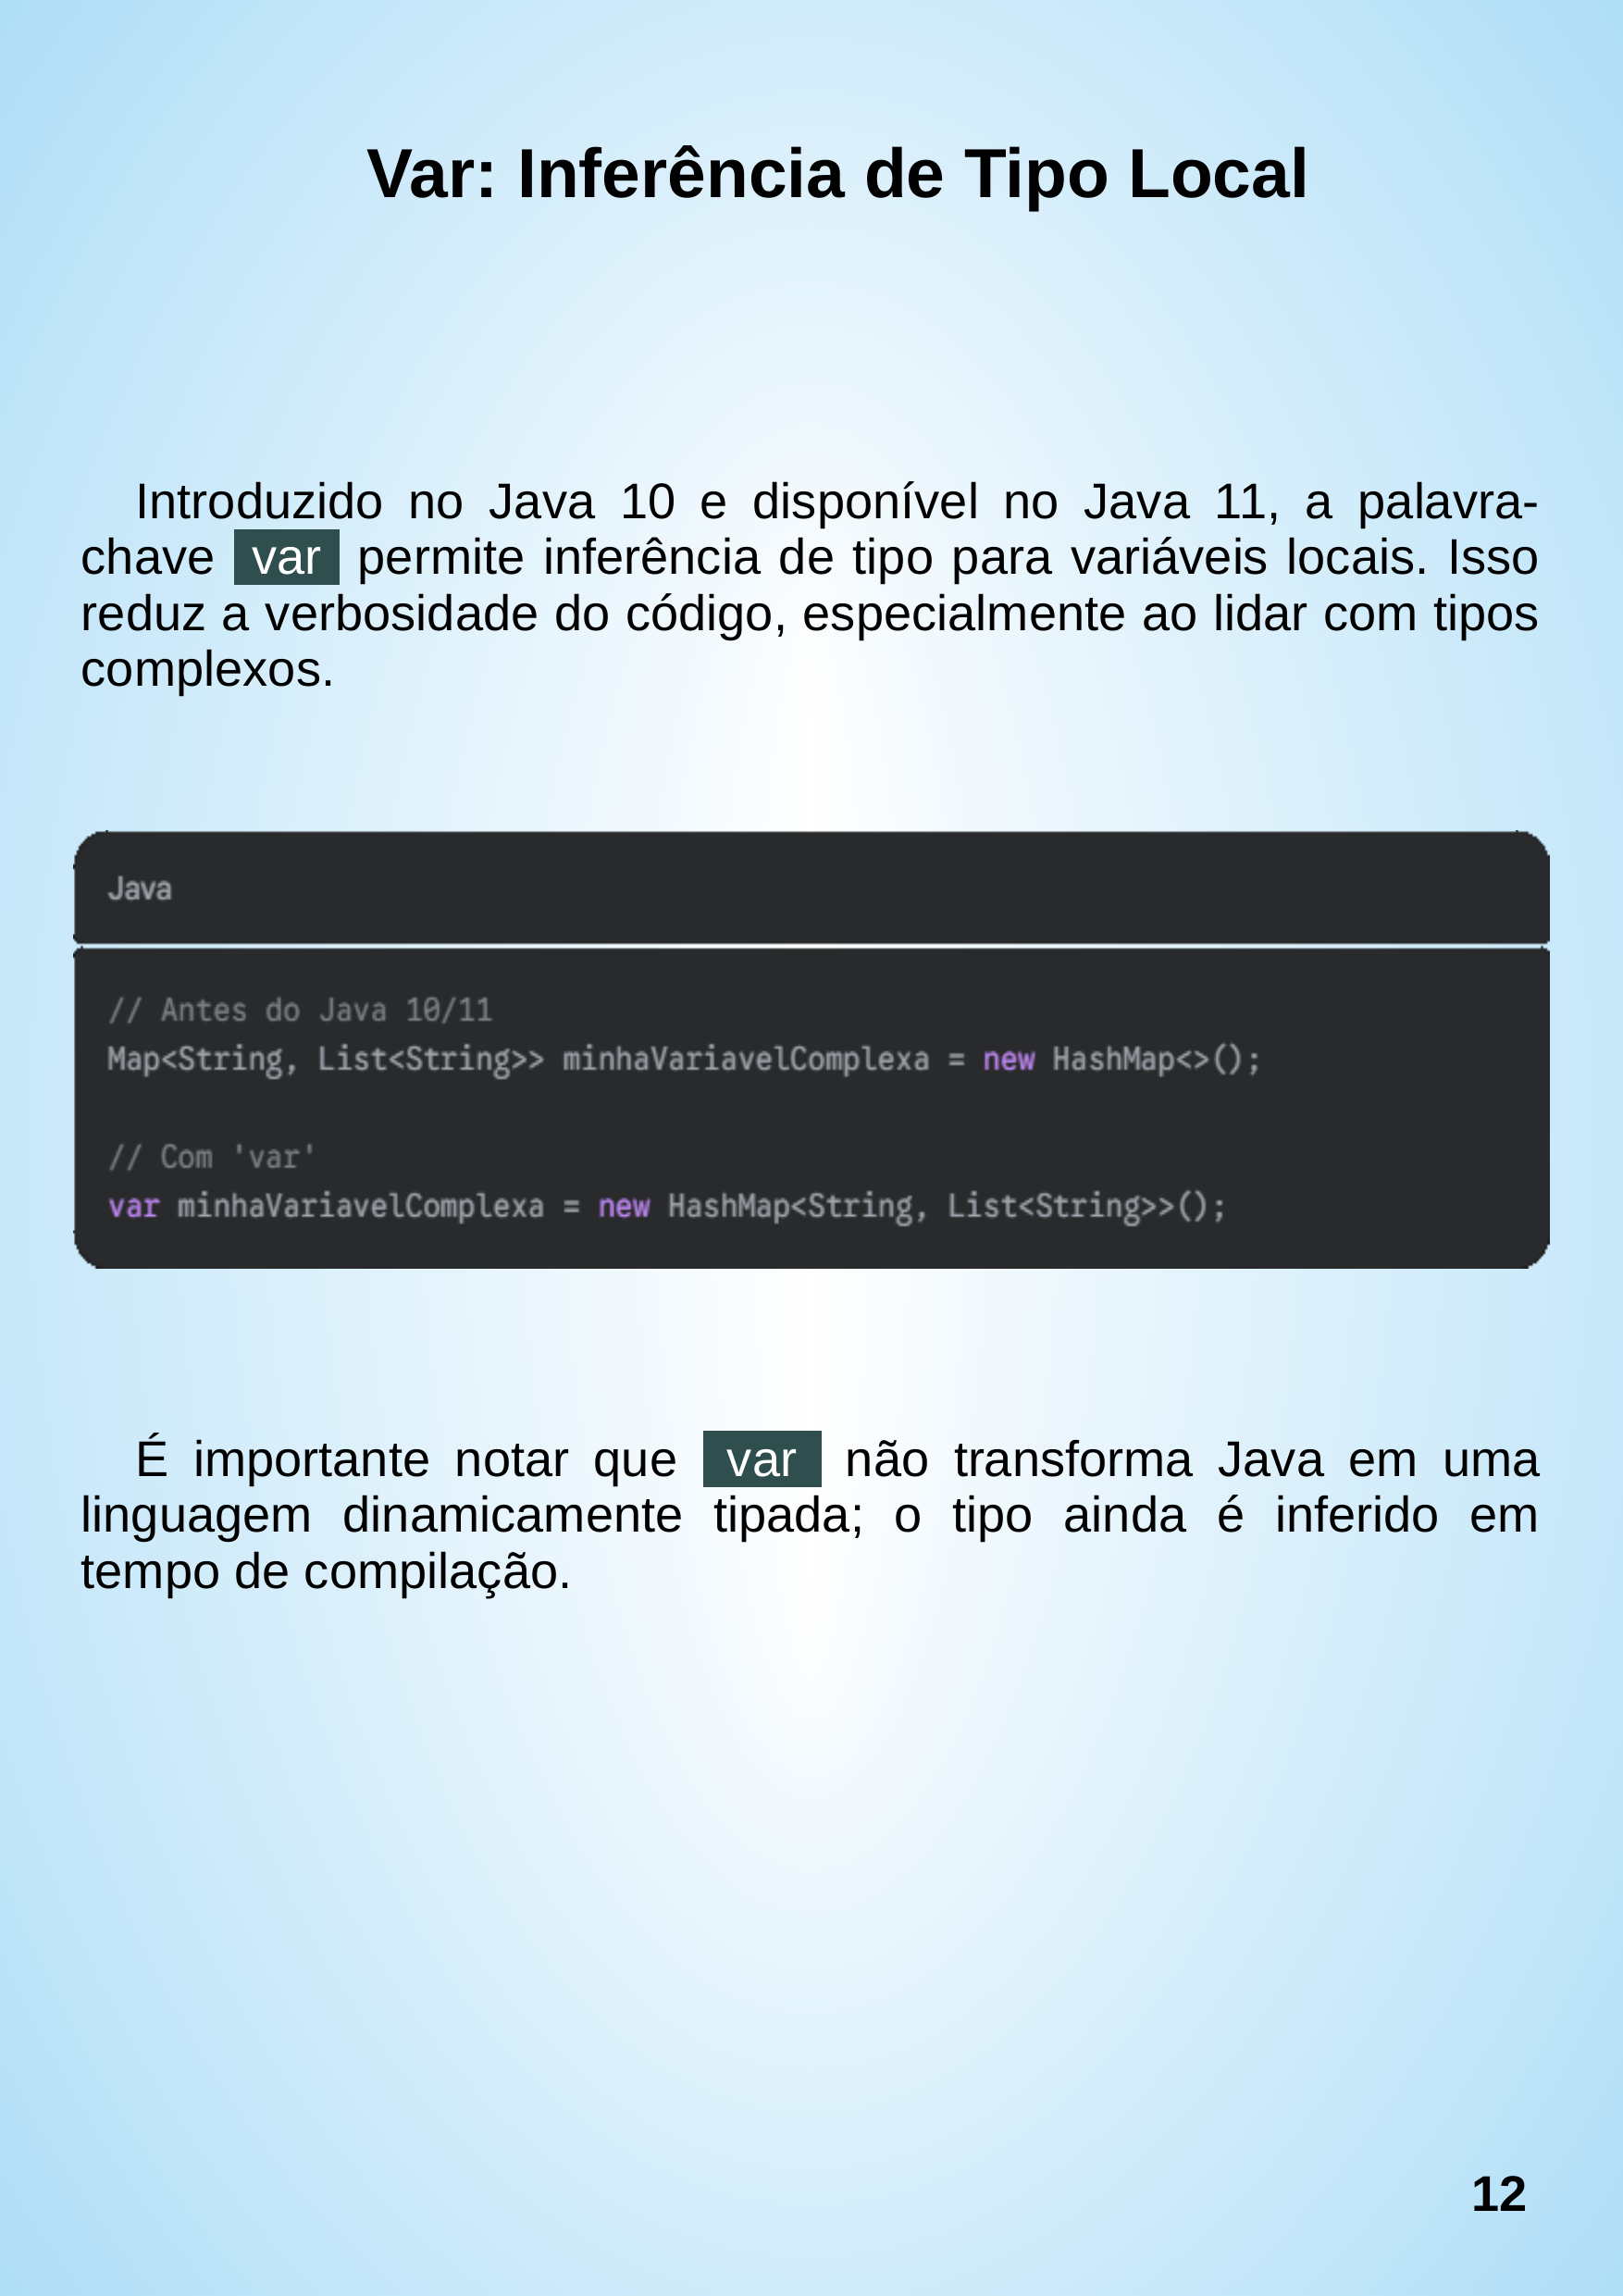

Var: Inferência de Tipo Local
# Introduzido no Java 10 e disponível no Java 11, a palavra-chave var permite inferência de tipo para variáveis locais. Isso reduz a verbosidade do código, especialmente ao lidar com tipos complexos.
É importante notar que var não transforma Java em uma linguagem dinamicamente tipada; o tipo ainda é inferido em tempo de compilação.